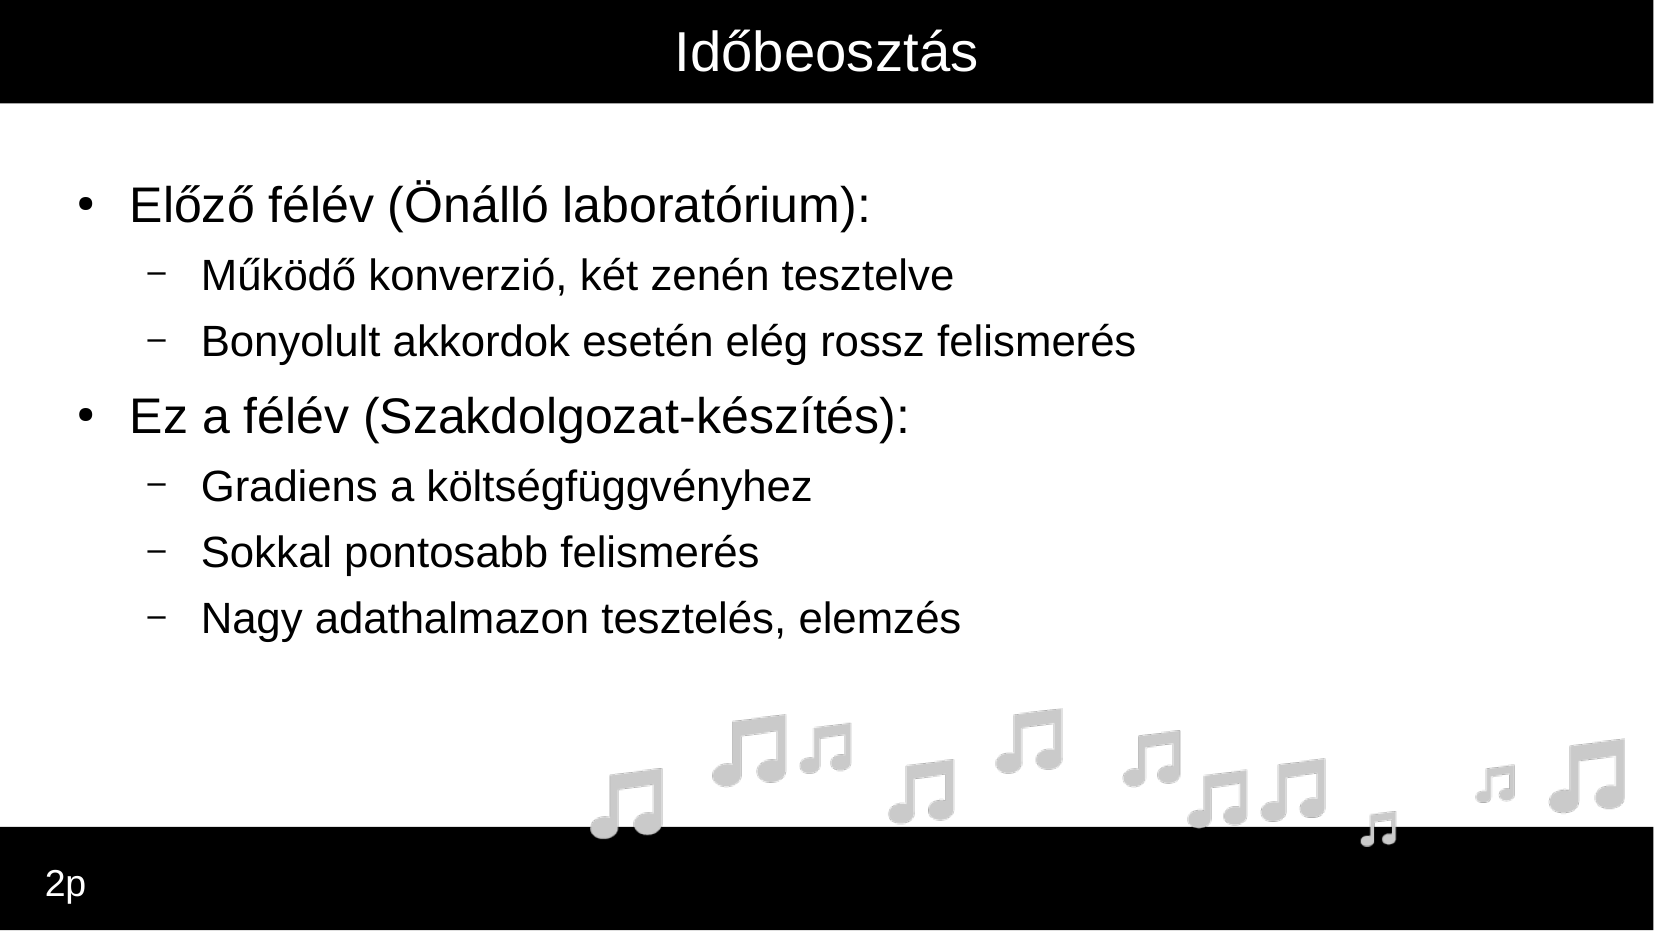

# Időbeosztás
Előző félév (Önálló laboratórium):
Működő konverzió, két zenén tesztelve
Bonyolult akkordok esetén elég rossz felismerés
Ez a félév (Szakdolgozat-készítés):
Gradiens a költségfüggvényhez
Sokkal pontosabb felismerés
Nagy adathalmazon tesztelés, elemzés
2p